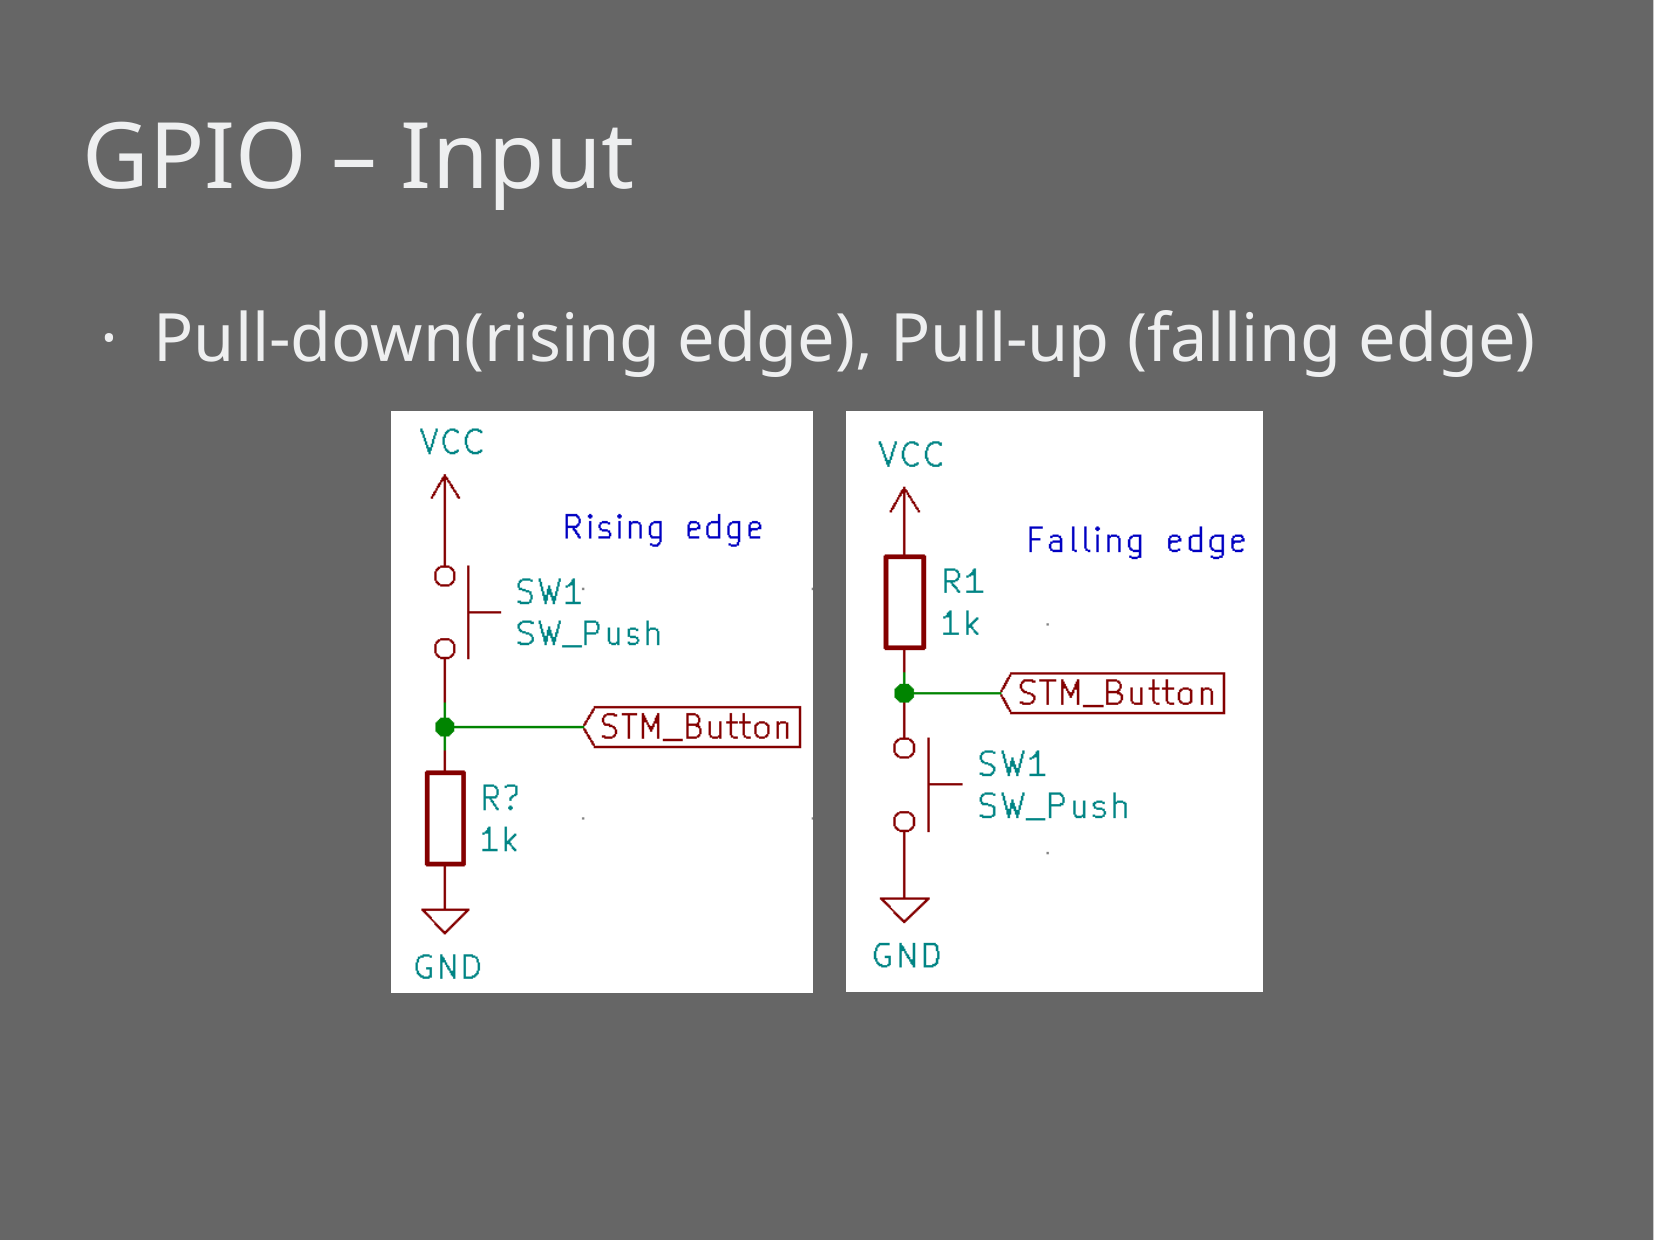

# GPIO – Input
Pull-down(rising edge), Pull-up (falling edge)